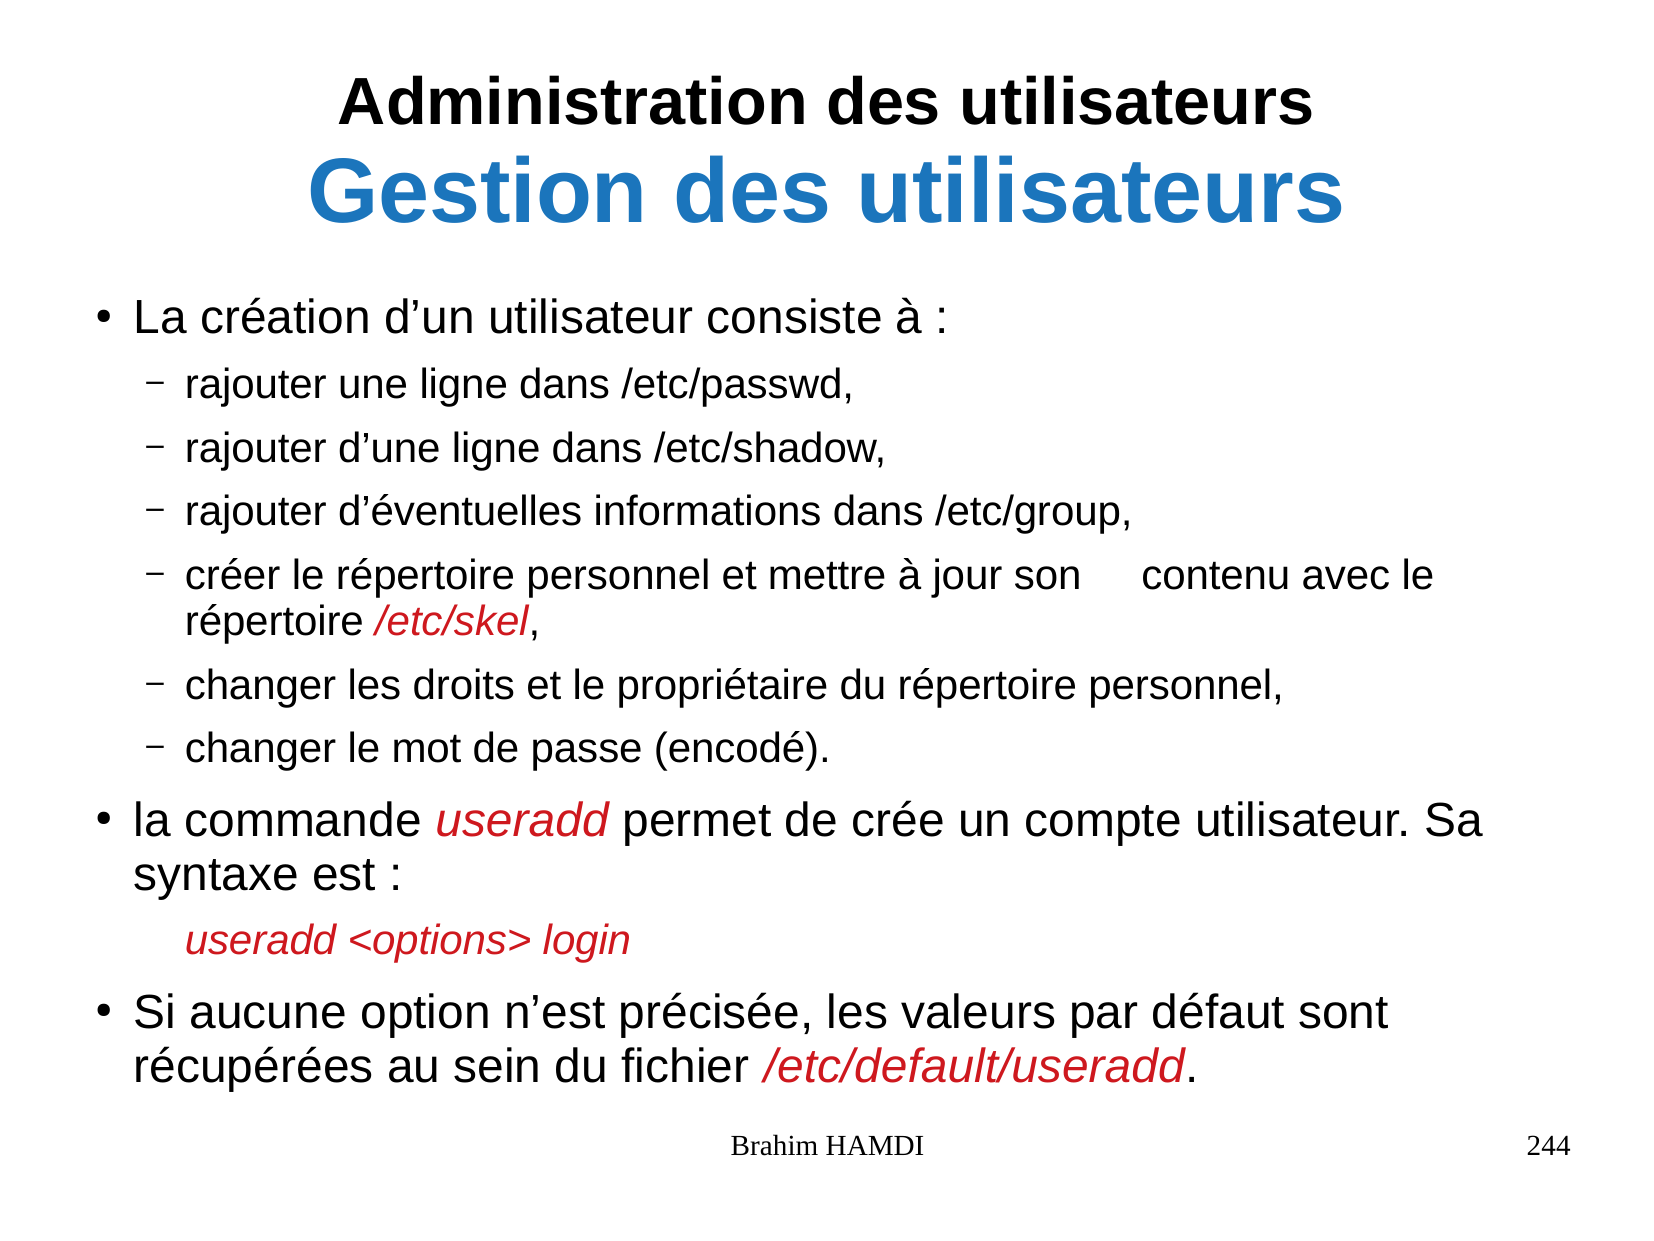

# Administration des utilisateurs Gestion des utilisateurs
La création d’un utilisateur consiste à :
rajouter une ligne dans /etc/passwd,
rajouter d’une ligne dans /etc/shadow,
rajouter d’éventuelles informations dans /etc/group,
créer le répertoire personnel et mettre à jour son 	contenu avec le répertoire /etc/skel,
changer les droits et le propriétaire du répertoire personnel,
changer le mot de passe (encodé).
la commande useradd permet de crée un compte utilisateur. Sa syntaxe est :
useradd <options> login
Si aucune option n’est précisée, les valeurs par défaut sont récupérées au sein du fichier /etc/default/useradd.
Brahim HAMDI
244